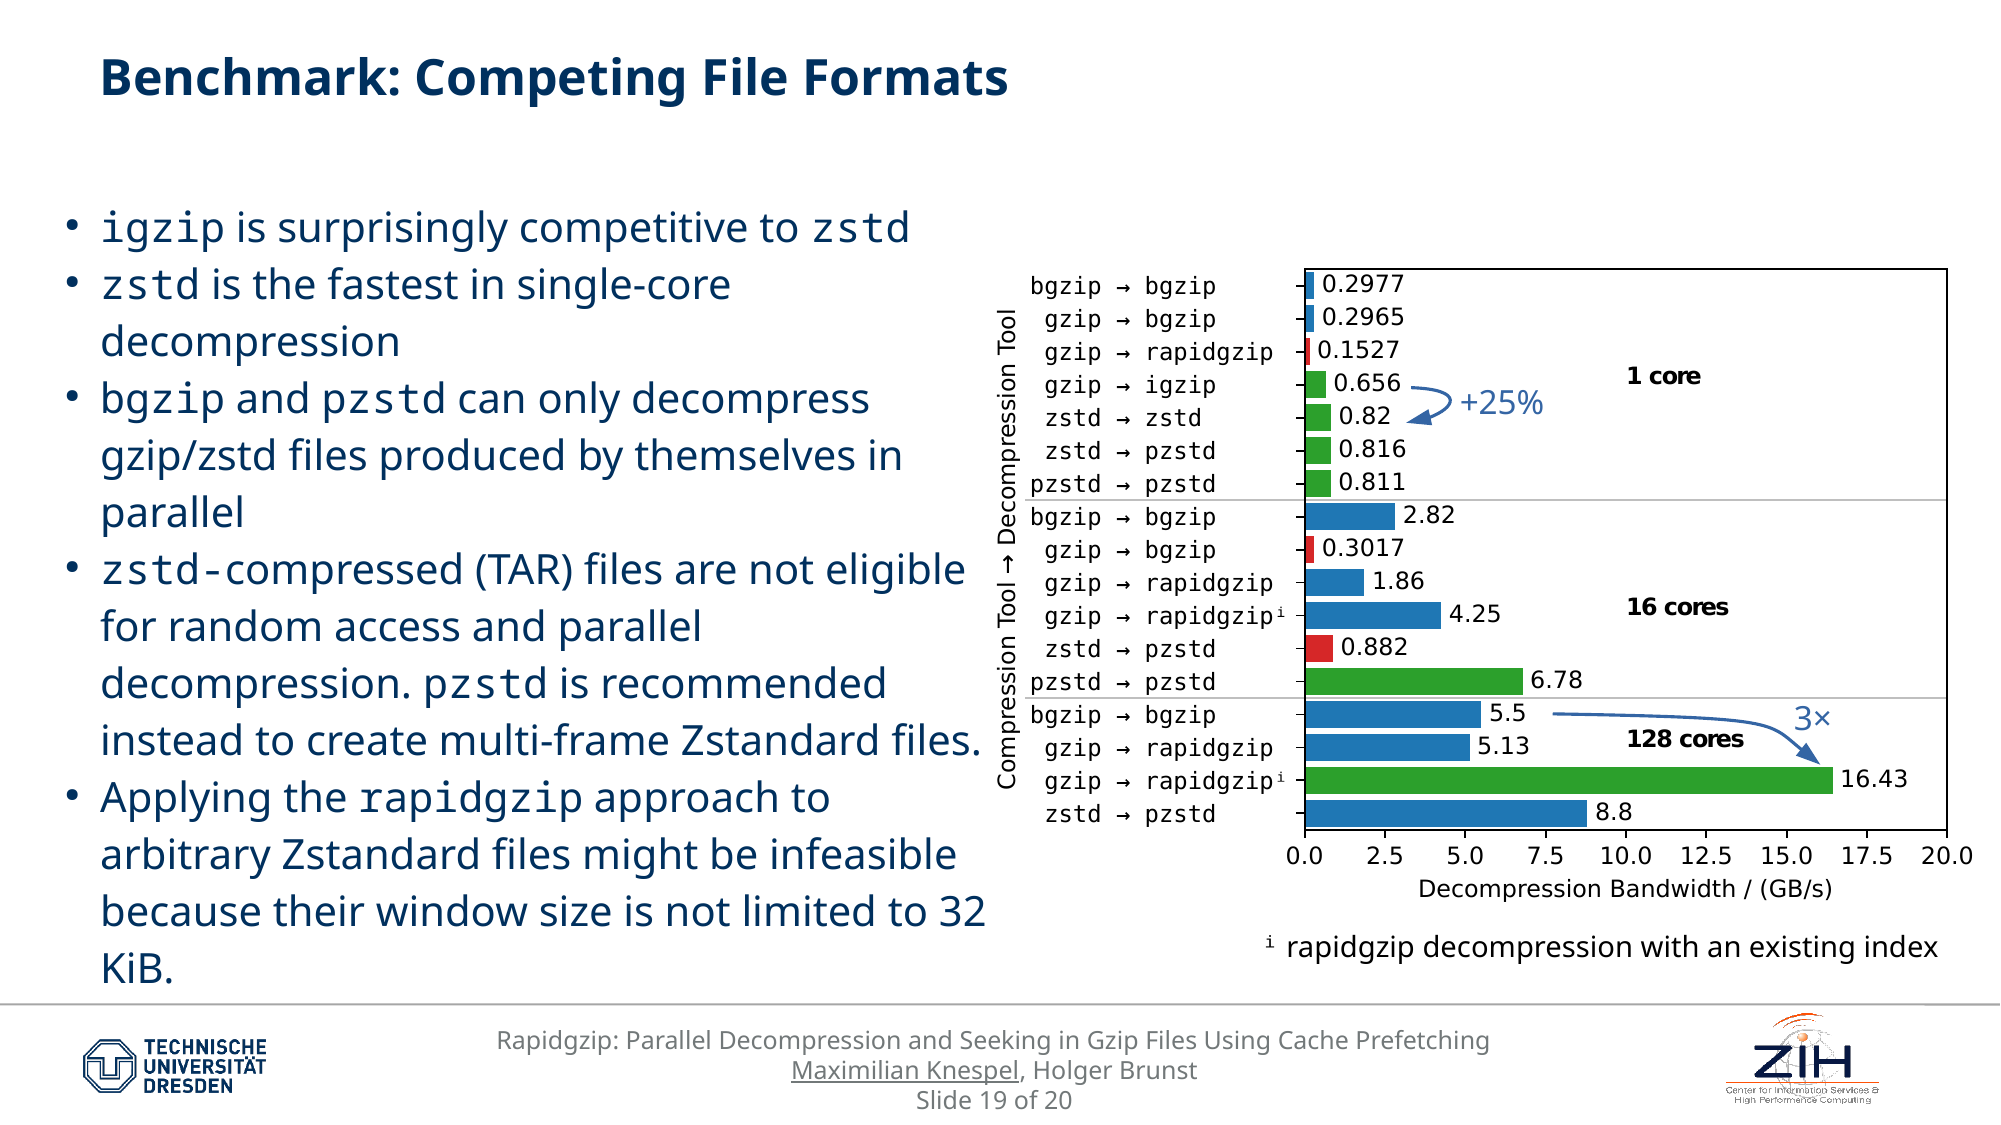

# Benchmark: Competing File Formats
igzip is surprisingly competitive to zstd
zstd is the fastest in single-core decompression
bgzip and pzstd can only decompress gzip/zstd files produced by themselves in parallel
zstd-compressed (TAR) files are not eligible for random access and parallel decompression. pzstd is recommended instead to create multi-frame Zstandard files.
Applying the rapidgzip approach to arbitrary Zstandard files might be infeasible because their window size is not limited to 32 KiB.
+25%
3×
ⁱ rapidgzip decompression with an existing index